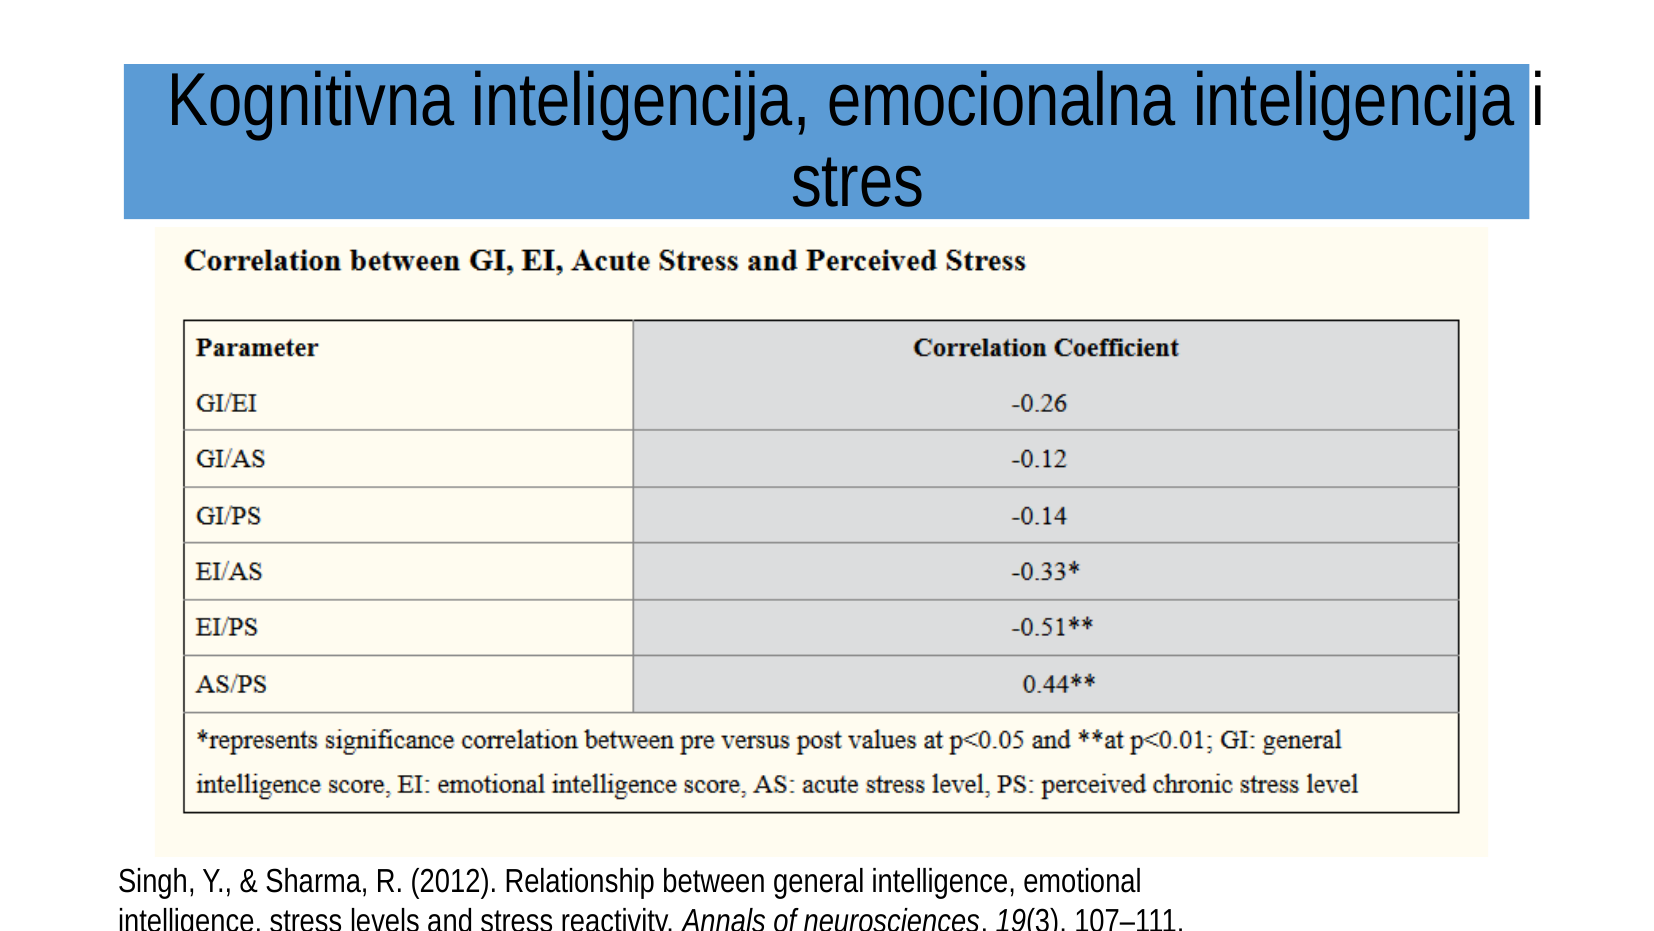

# Kognitivna inteligencija, emocionalna inteligencija i stres
Singh, Y., & Sharma, R. (2012). Relationship between general intelligence, emotional intelligence, stress levels and stress reactivity. Annals of neurosciences, 19(3), 107–111. https://doi.org/10.5214/ans.0972.7531.190304